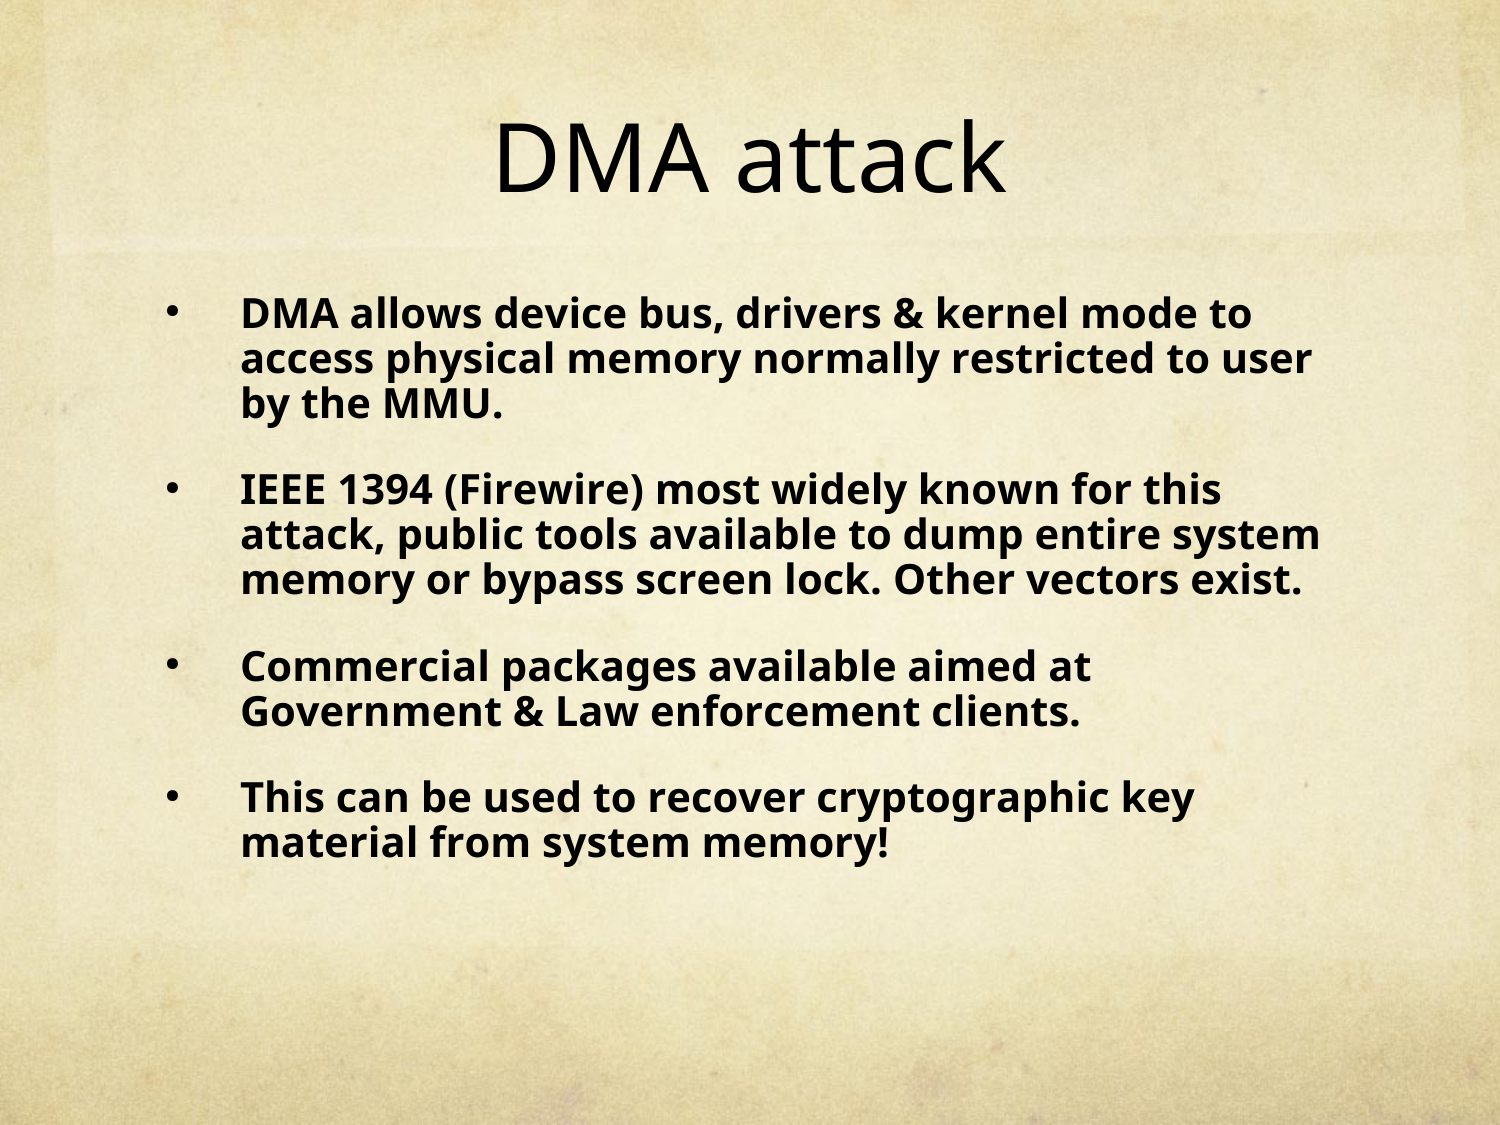

DMA attack
DMA allows device bus, drivers & kernel mode to access physical memory normally restricted to user by the MMU.
IEEE 1394 (Firewire) most widely known for this attack, public tools available to dump entire system memory or bypass screen lock. Other vectors exist.
Commercial packages available aimed at Government & Law enforcement clients.
This can be used to recover cryptographic key material from system memory!